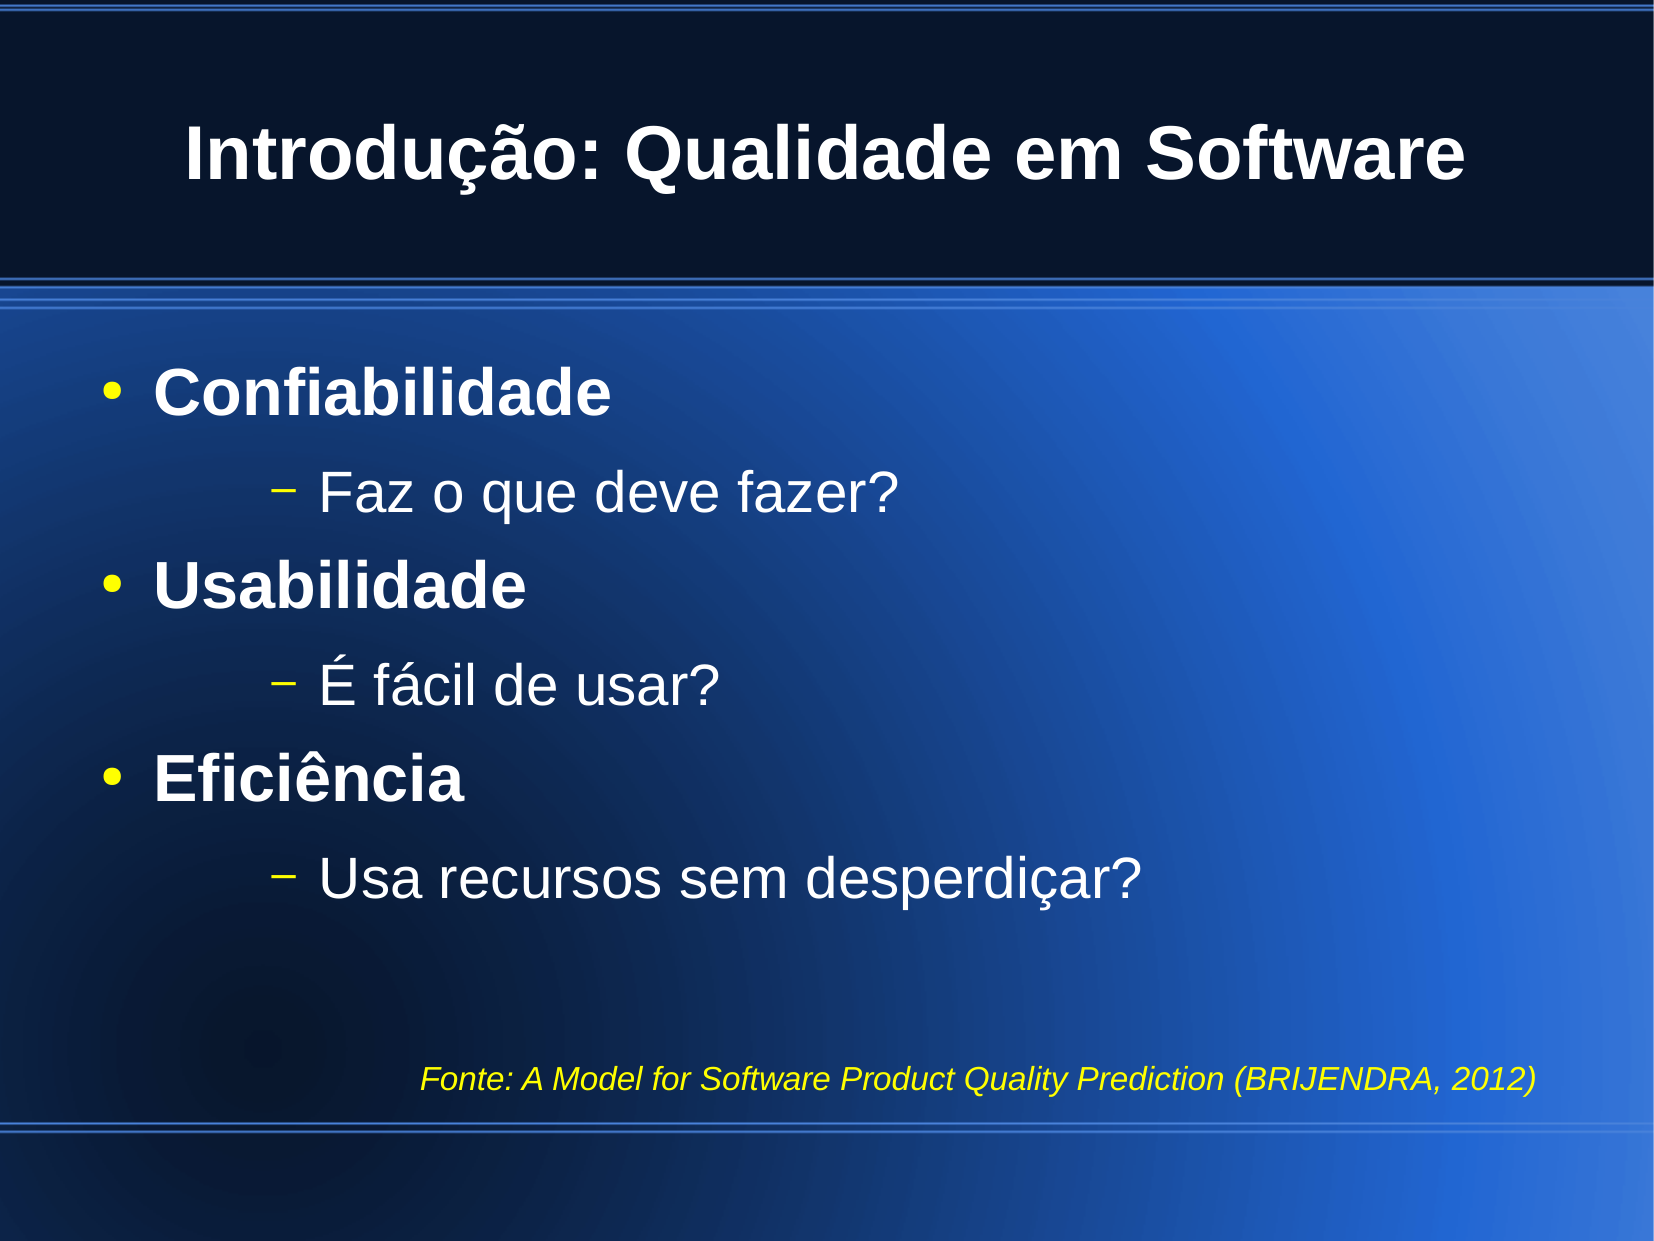

# Introdução: Qualidade em Software
Confiabilidade
Faz o que deve fazer?
Usabilidade
É fácil de usar?
Eficiência
Usa recursos sem desperdiçar?
Fonte: A Model for Software Product Quality Prediction (BRIJENDRA, 2012)